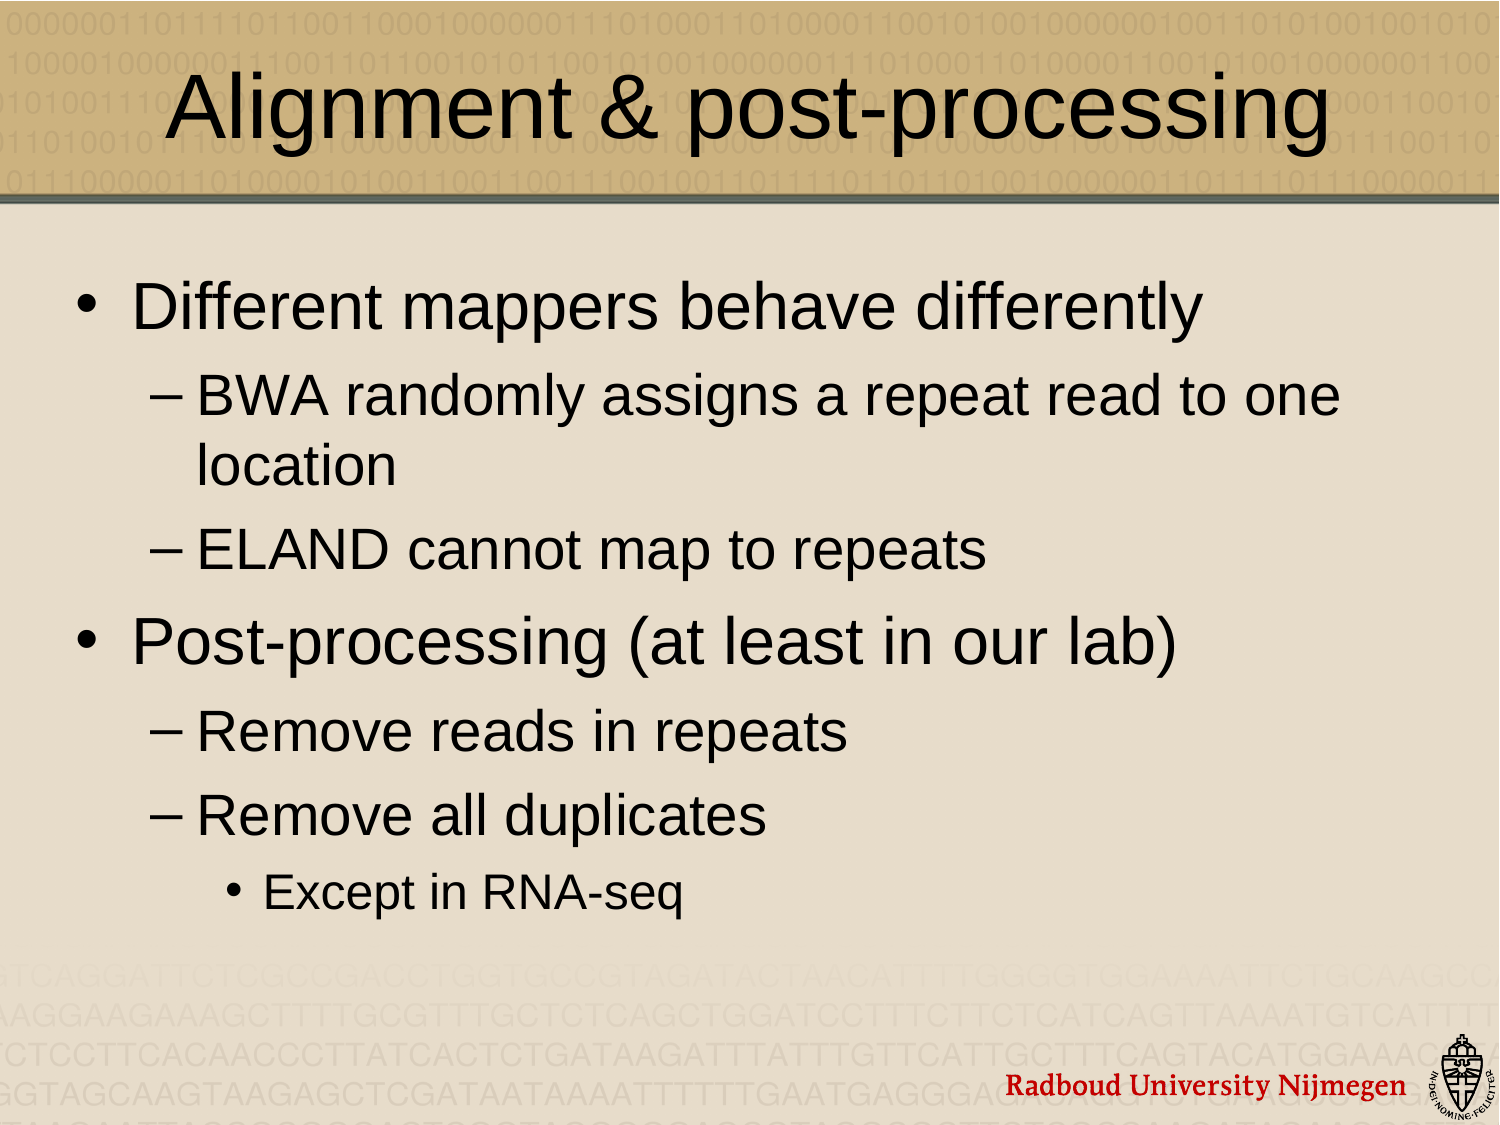

# Alignment & post-processing
Different mappers behave differently
BWA randomly assigns a repeat read to one location
ELAND cannot map to repeats
Post-processing (at least in our lab)
Remove reads in repeats
Remove all duplicates
Except in RNA-seq